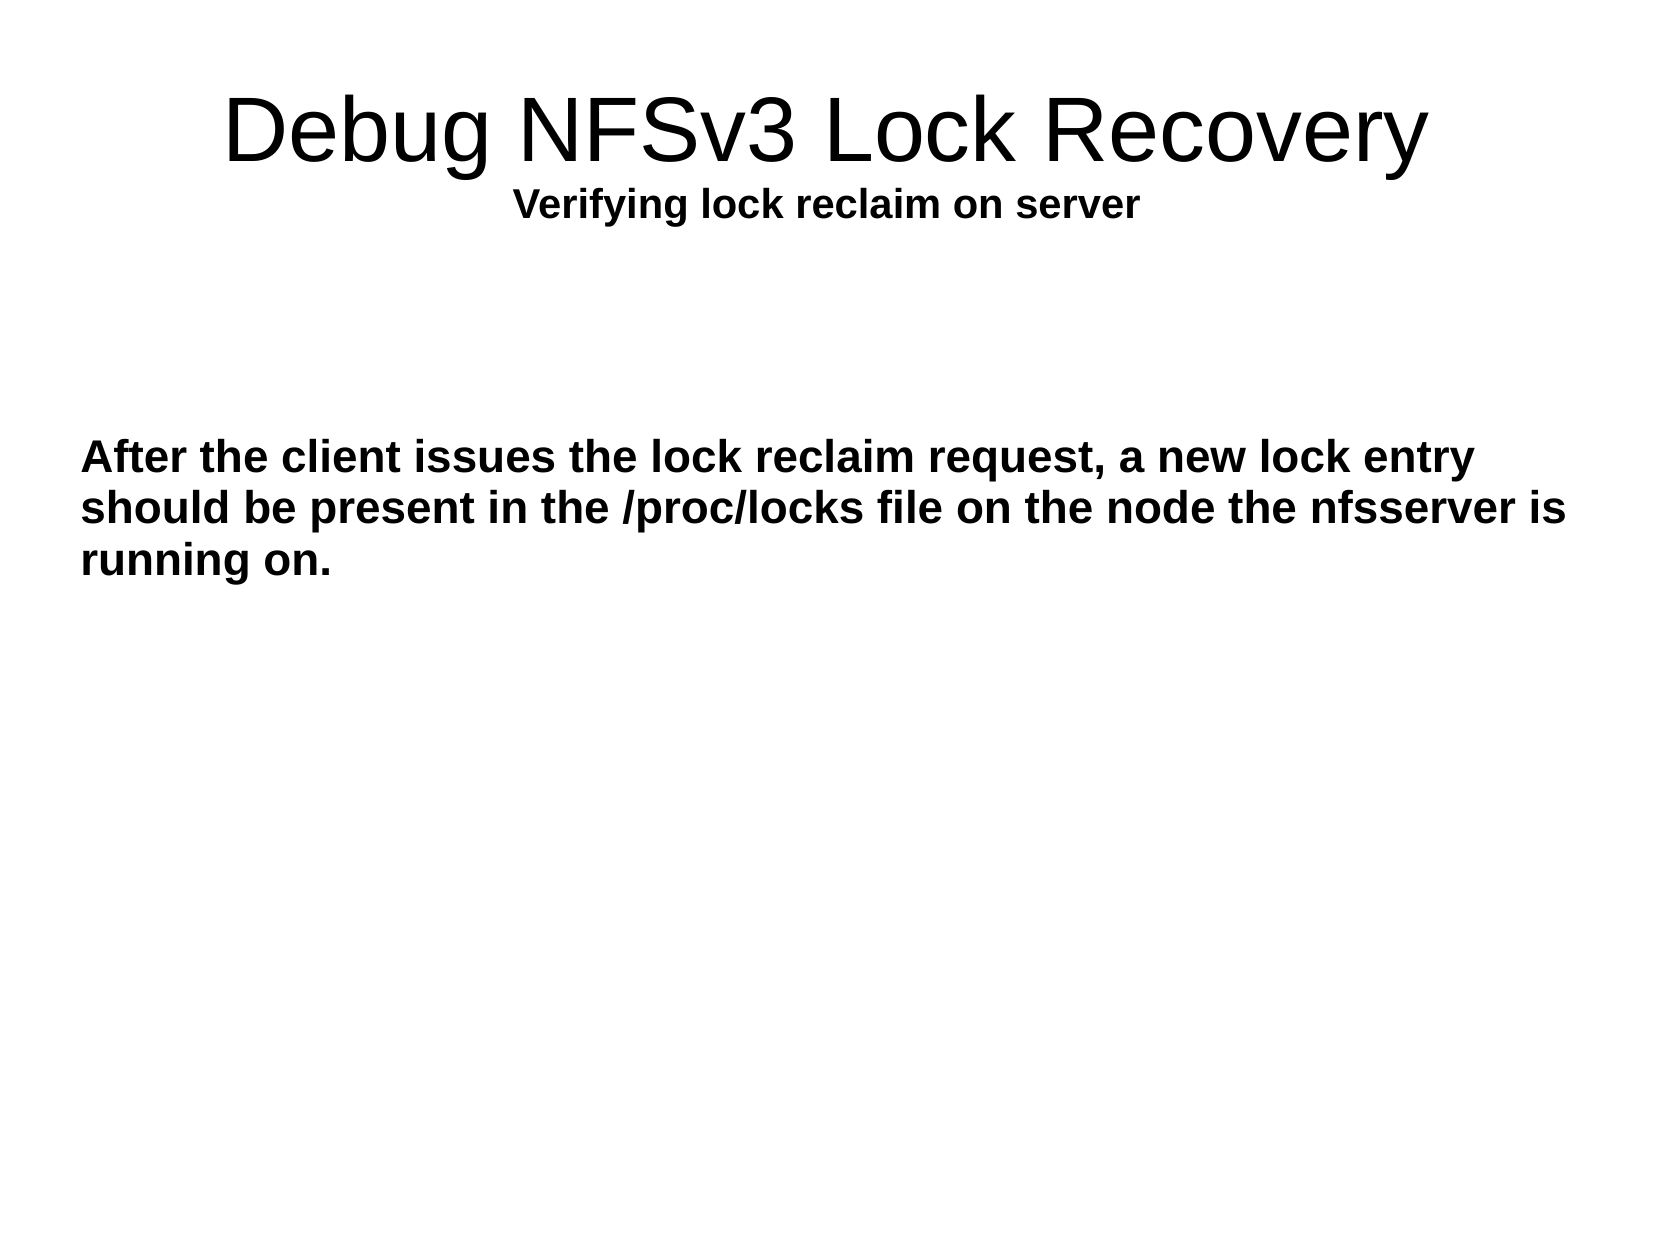

# Debug NFSv3 Lock Recovery Verifying lock reclaim on server
After the client issues the lock reclaim request, a new lock entry should be present in the /proc/locks file on the node the nfsserver is running on.